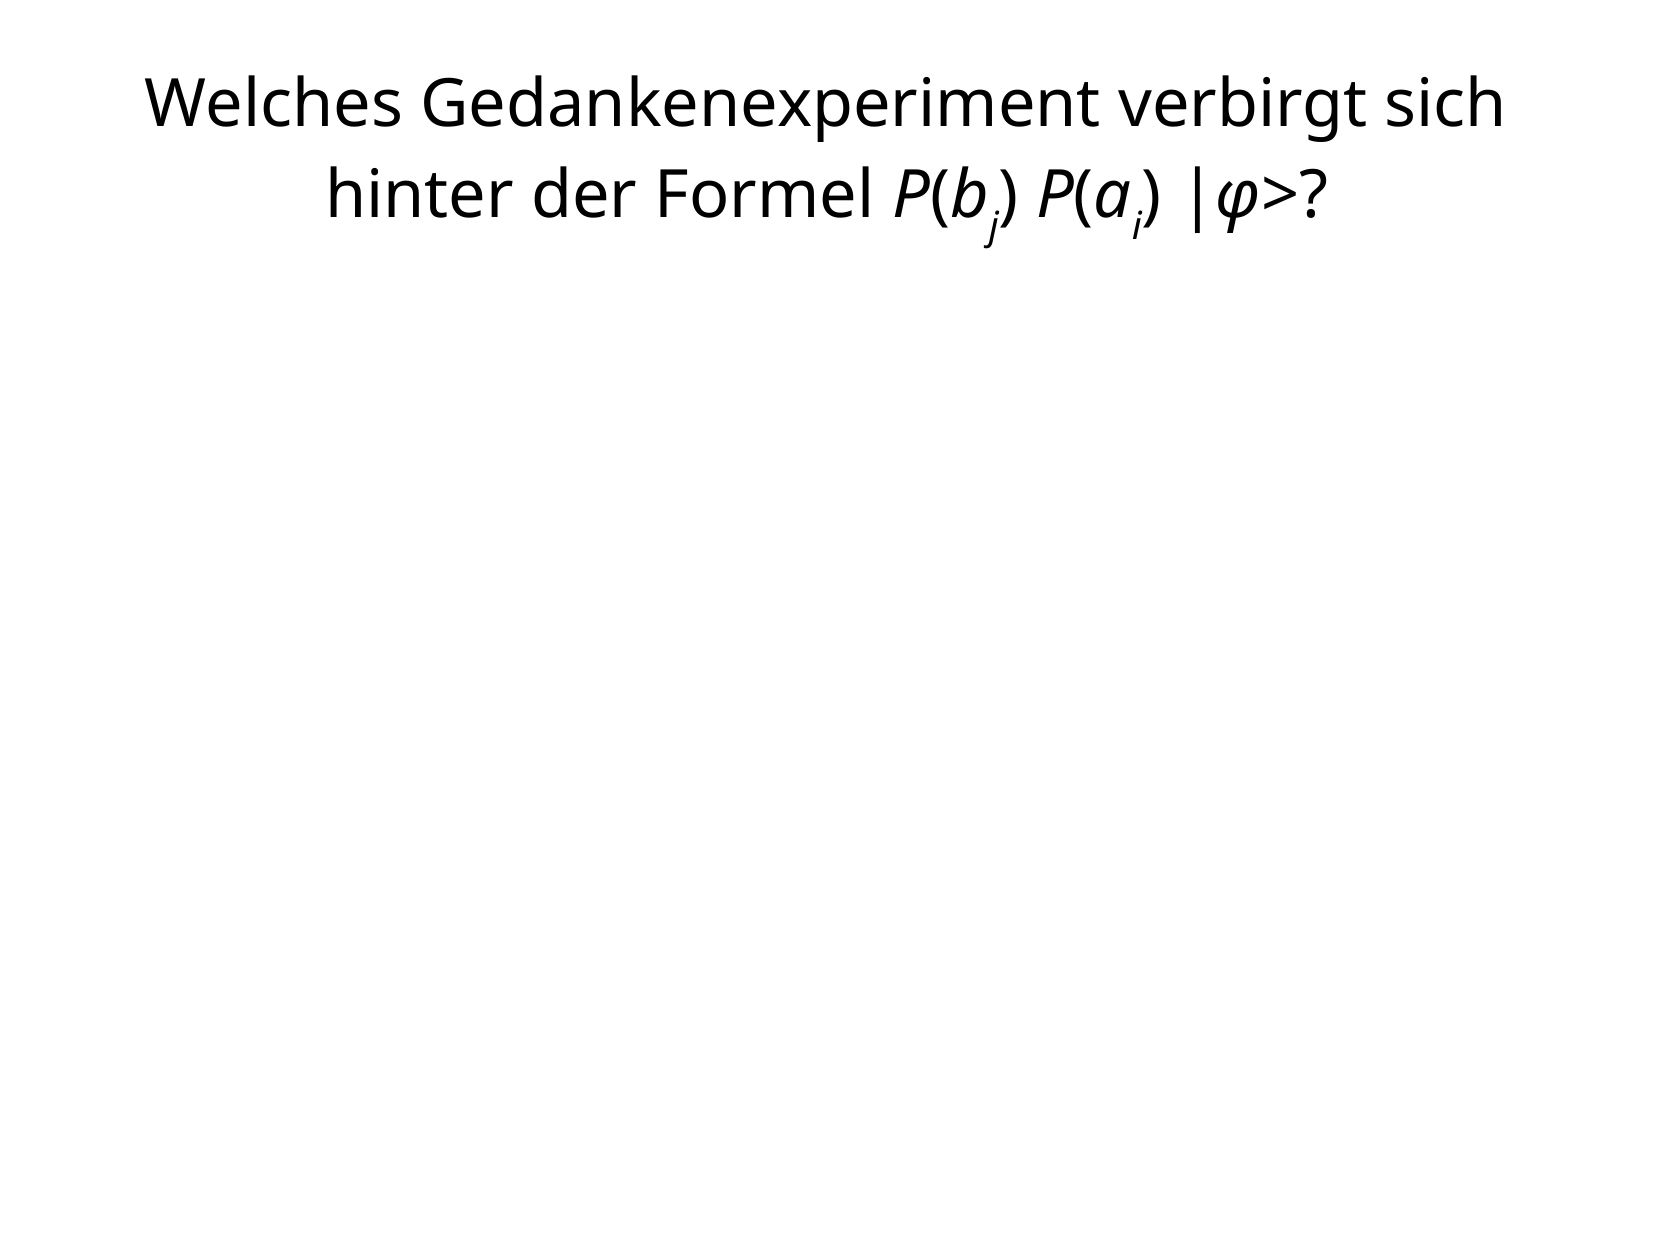

# Welches Gedankenexperiment verbirgt sich hinter der Formel P(bj) P(ai) |φ>?